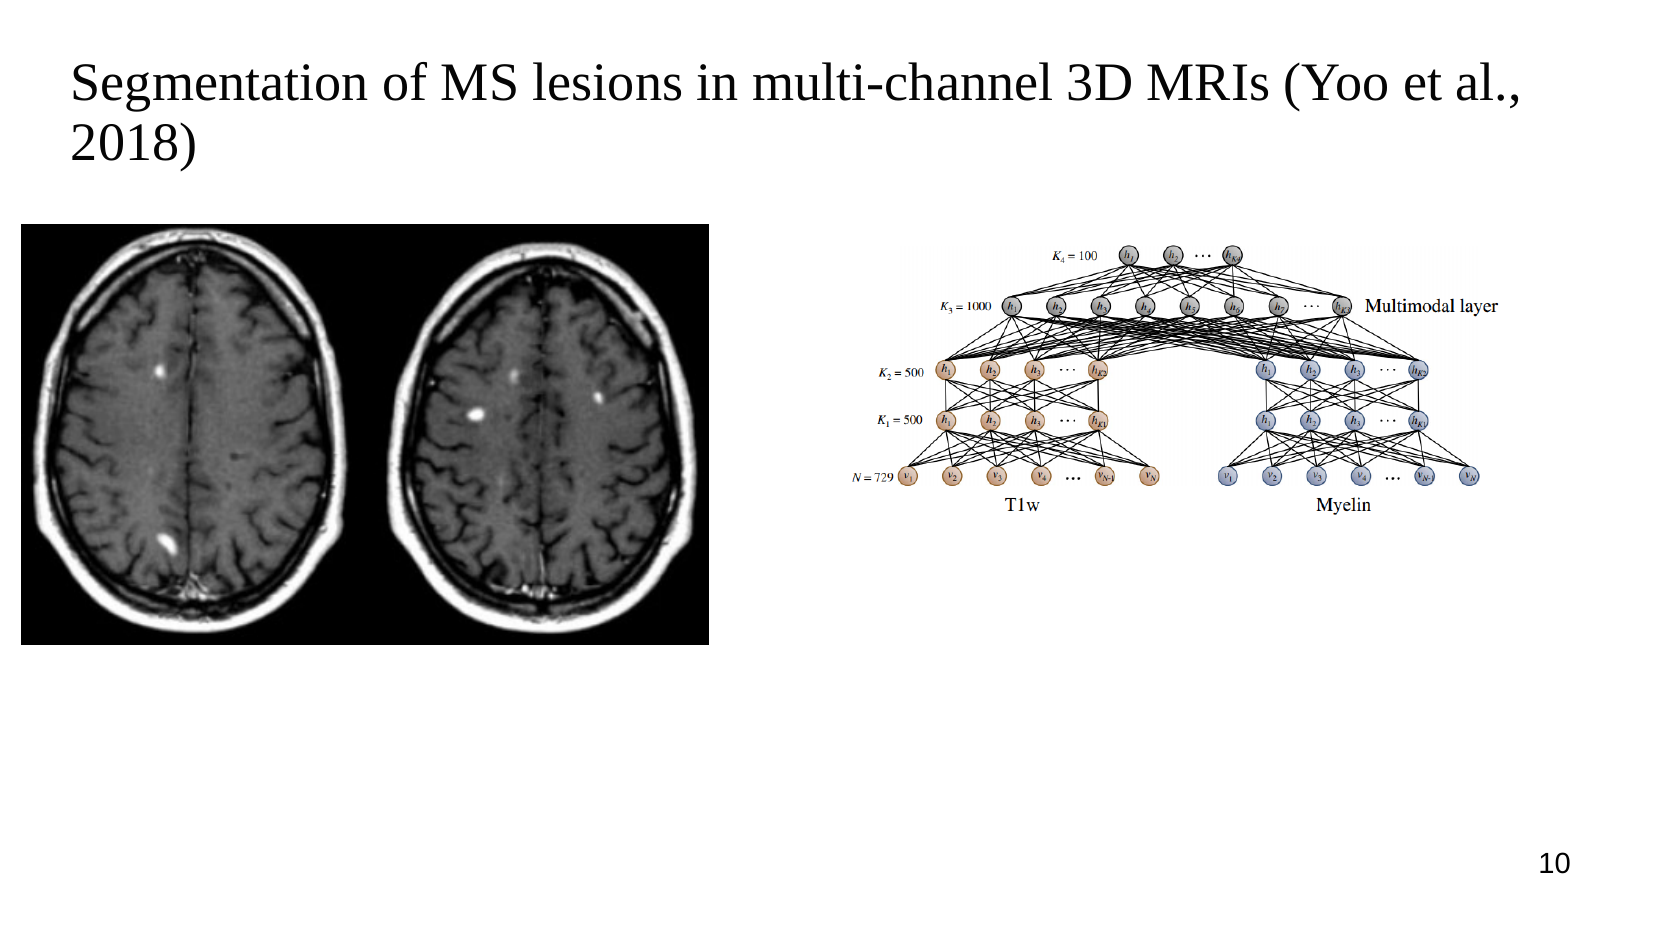

# Segmentation of MS lesions in multi-channel 3D MRIs (Yoo et al., 2018)
10